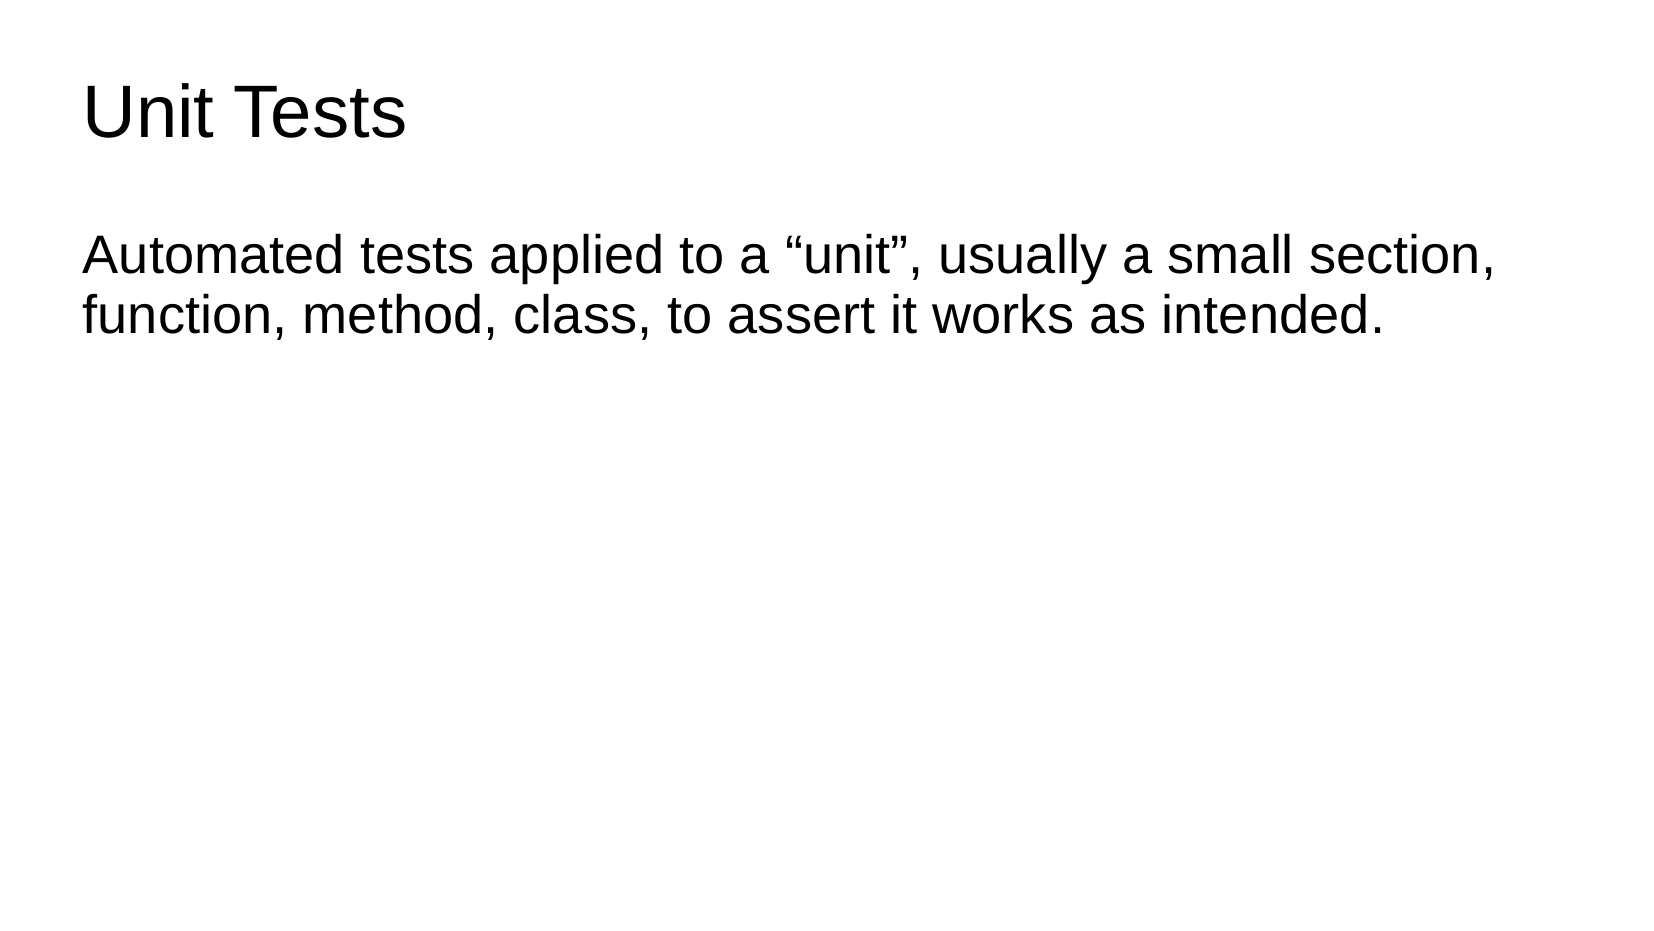

# Unit Tests
Automated tests applied to a “unit”, usually a small section, function, method, class, to assert it works as intended.